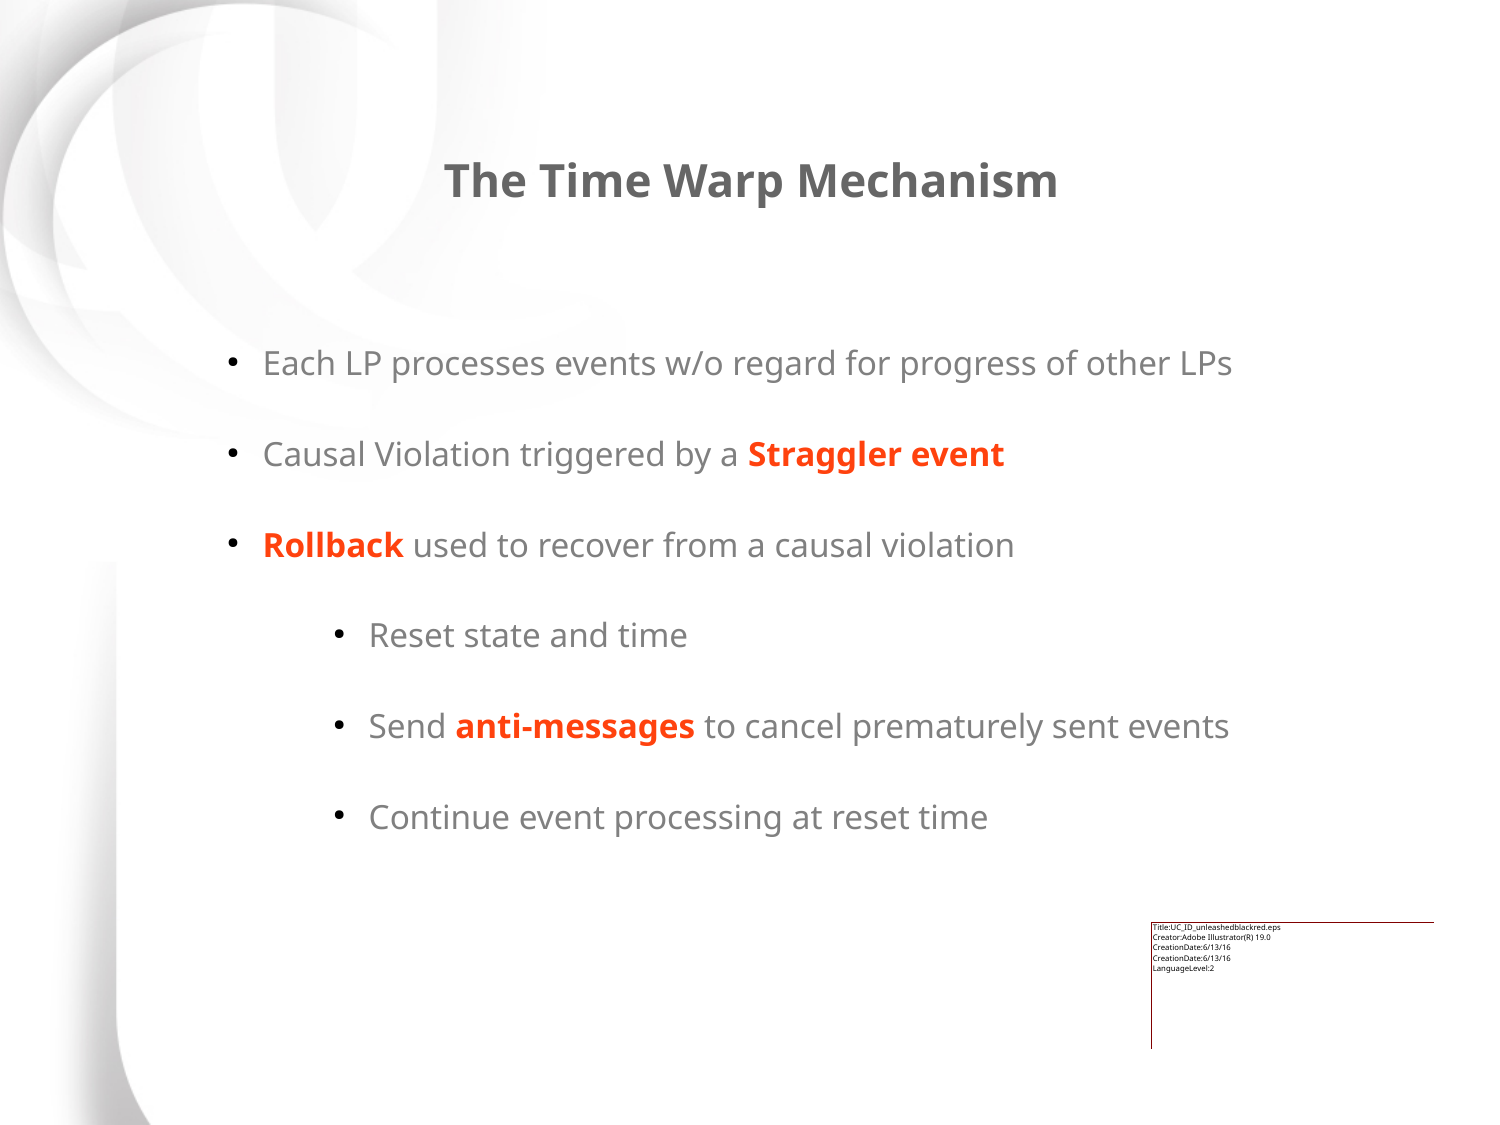

# The Time Warp Mechanism
Each LP processes events w/o regard for progress of other LPs
Causal Violation triggered by a Straggler event
Rollback used to recover from a causal violation
Reset state and time
Send anti-messages to cancel prematurely sent events
Continue event processing at reset time